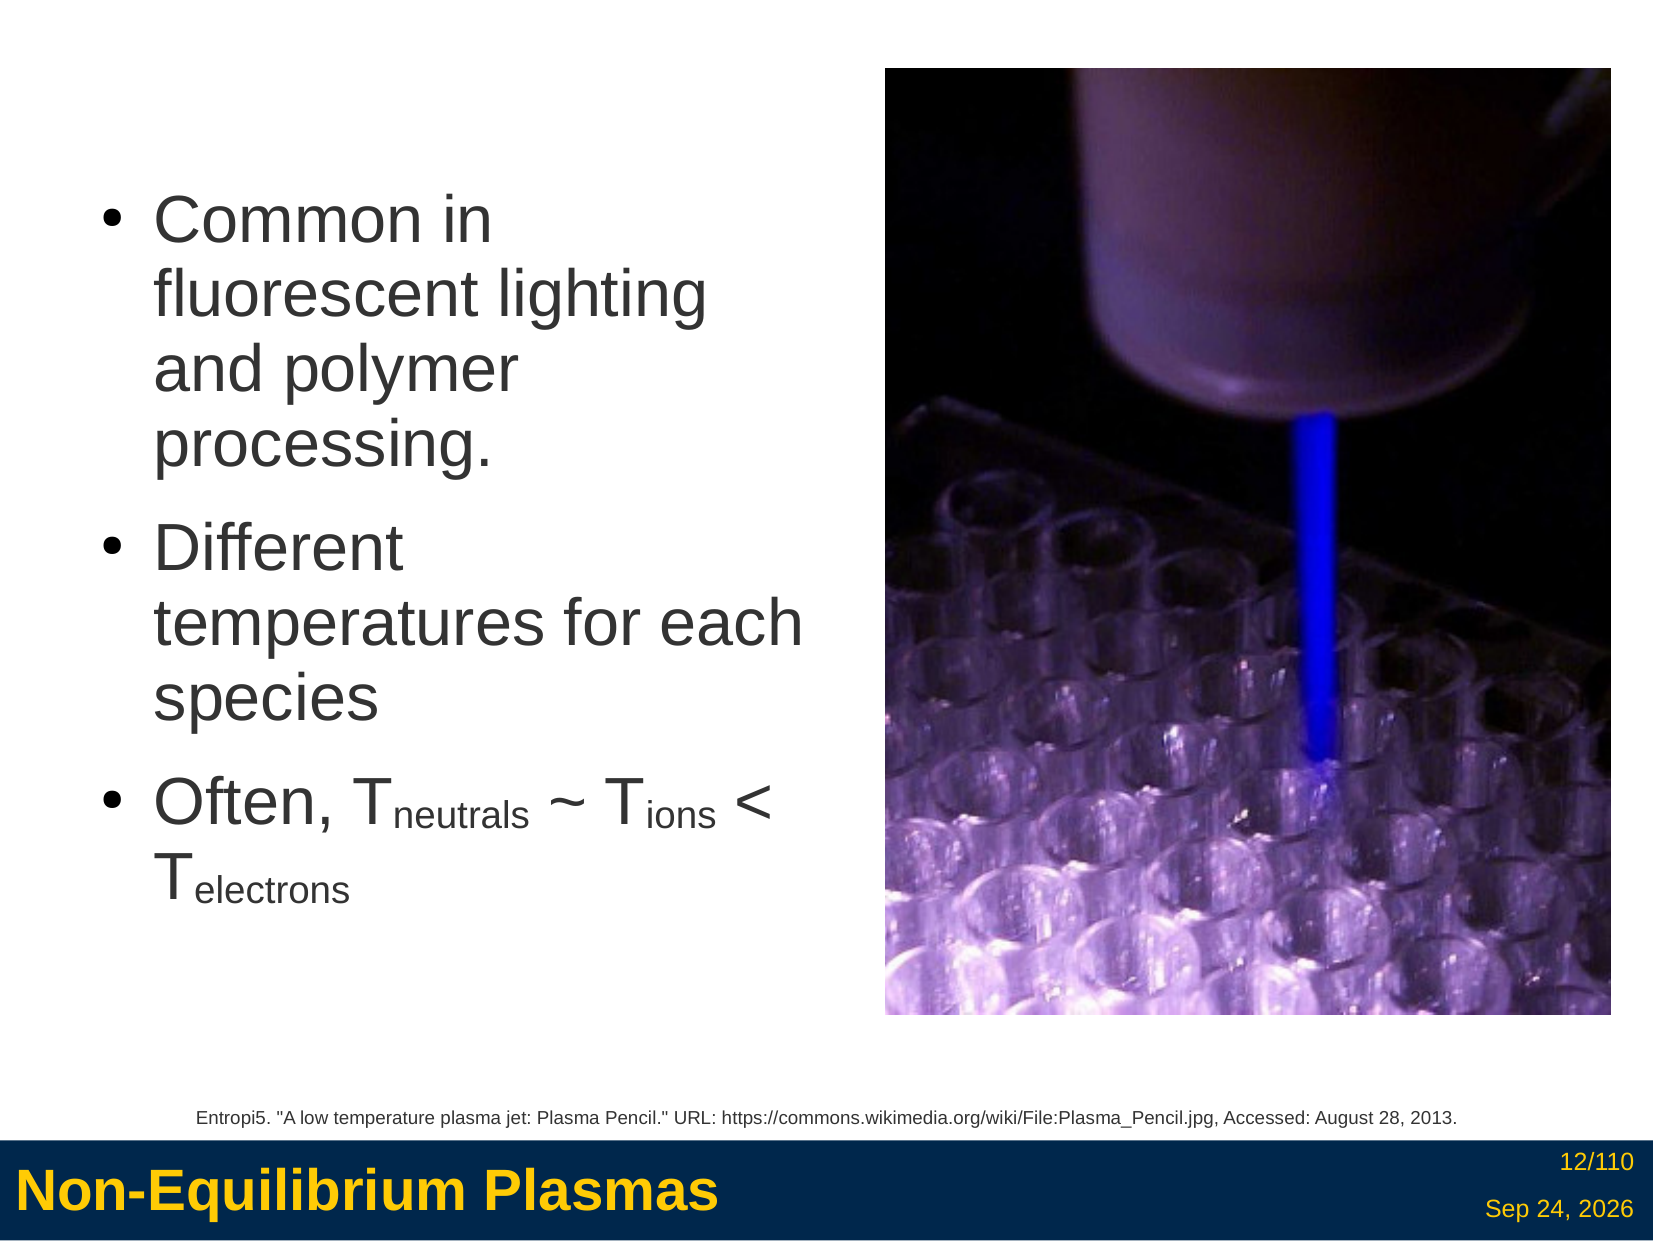

Common in fluorescent lighting and polymer processing.
Different temperatures for each species
Often, Tneutrals ~ Tions < Telectrons
Entropi5. "A low temperature plasma jet: Plasma Pencil." URL: https://commons.wikimedia.org/wiki/File:Plasma_Pencil.jpg, Accessed: August 28, 2013.
# Non-Equilibrium Plasmas
12